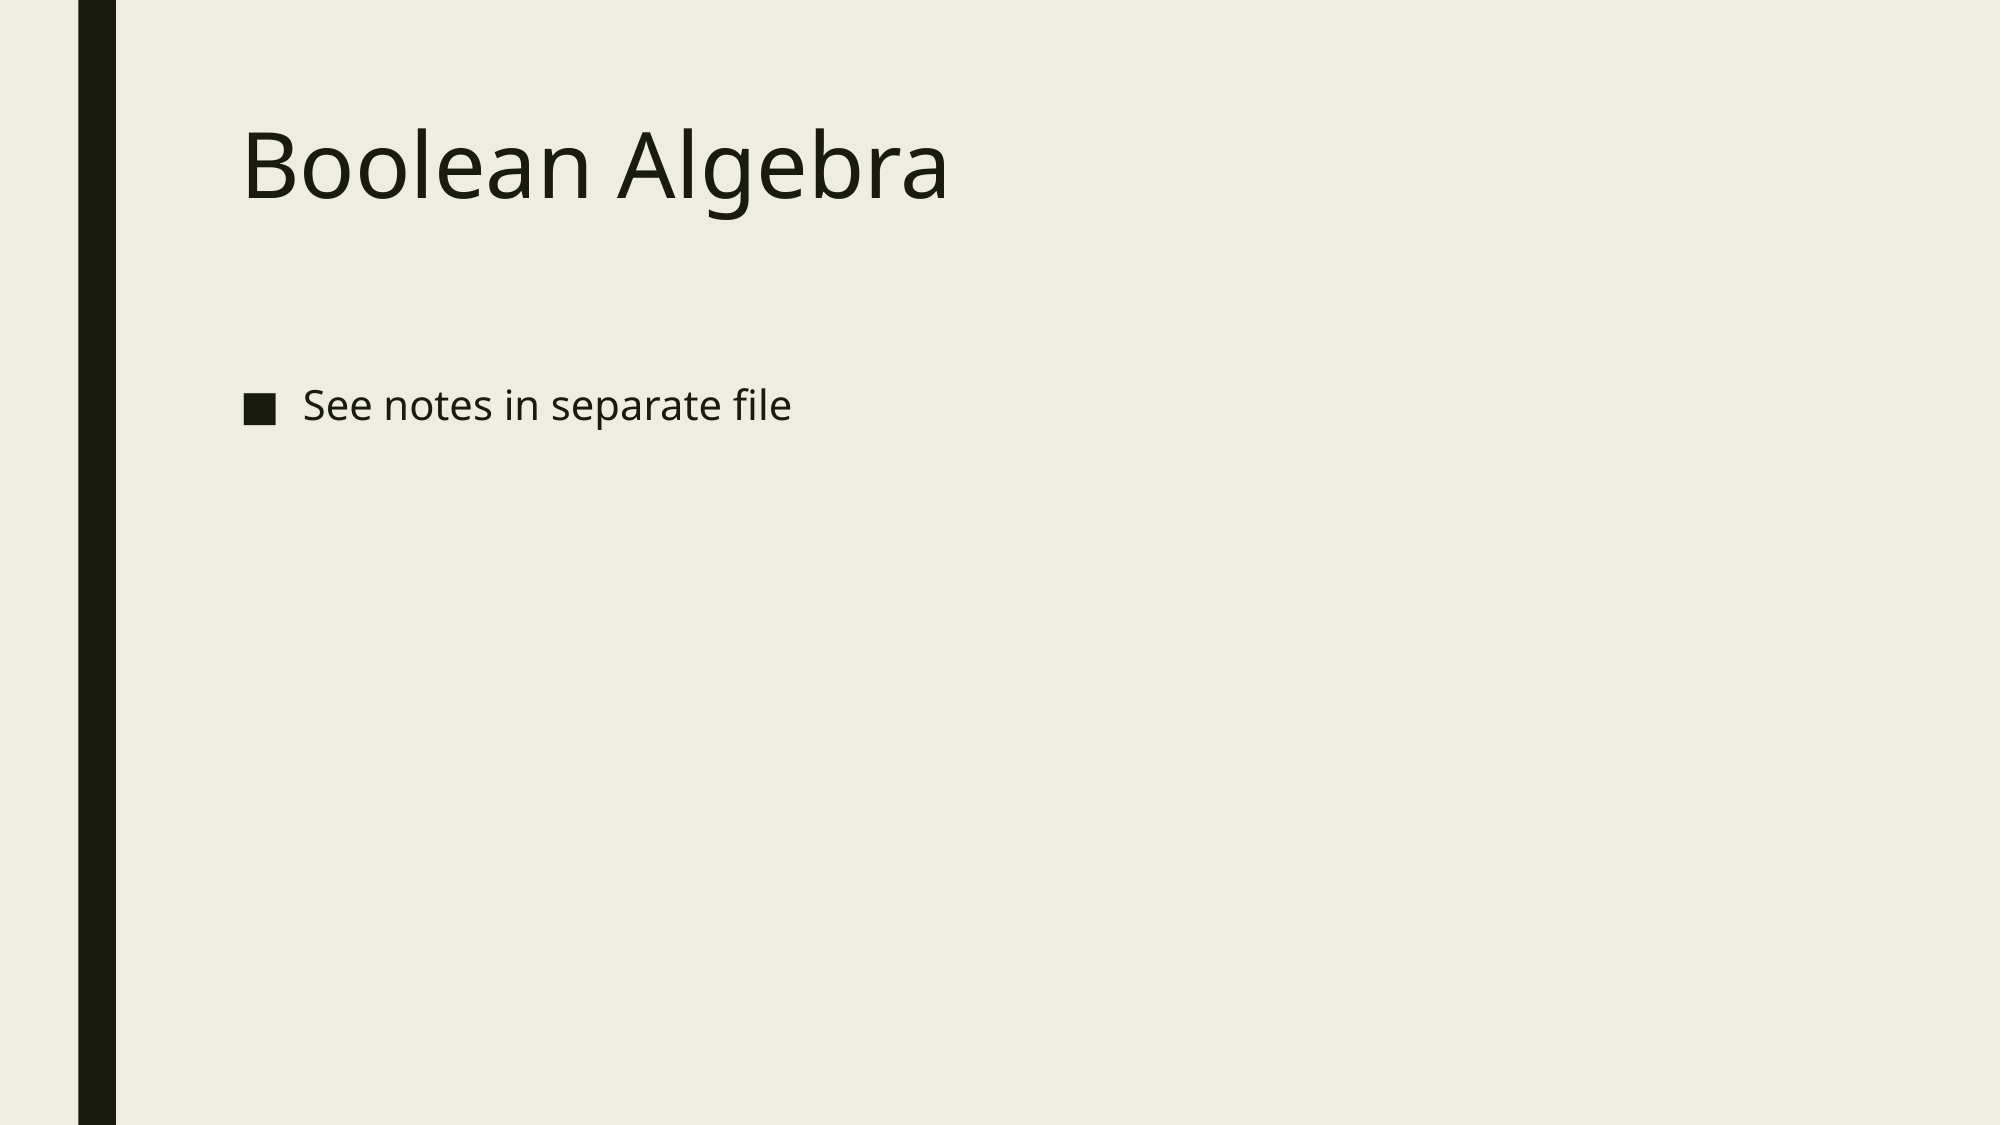

# Boolean Algebra
See notes in separate file